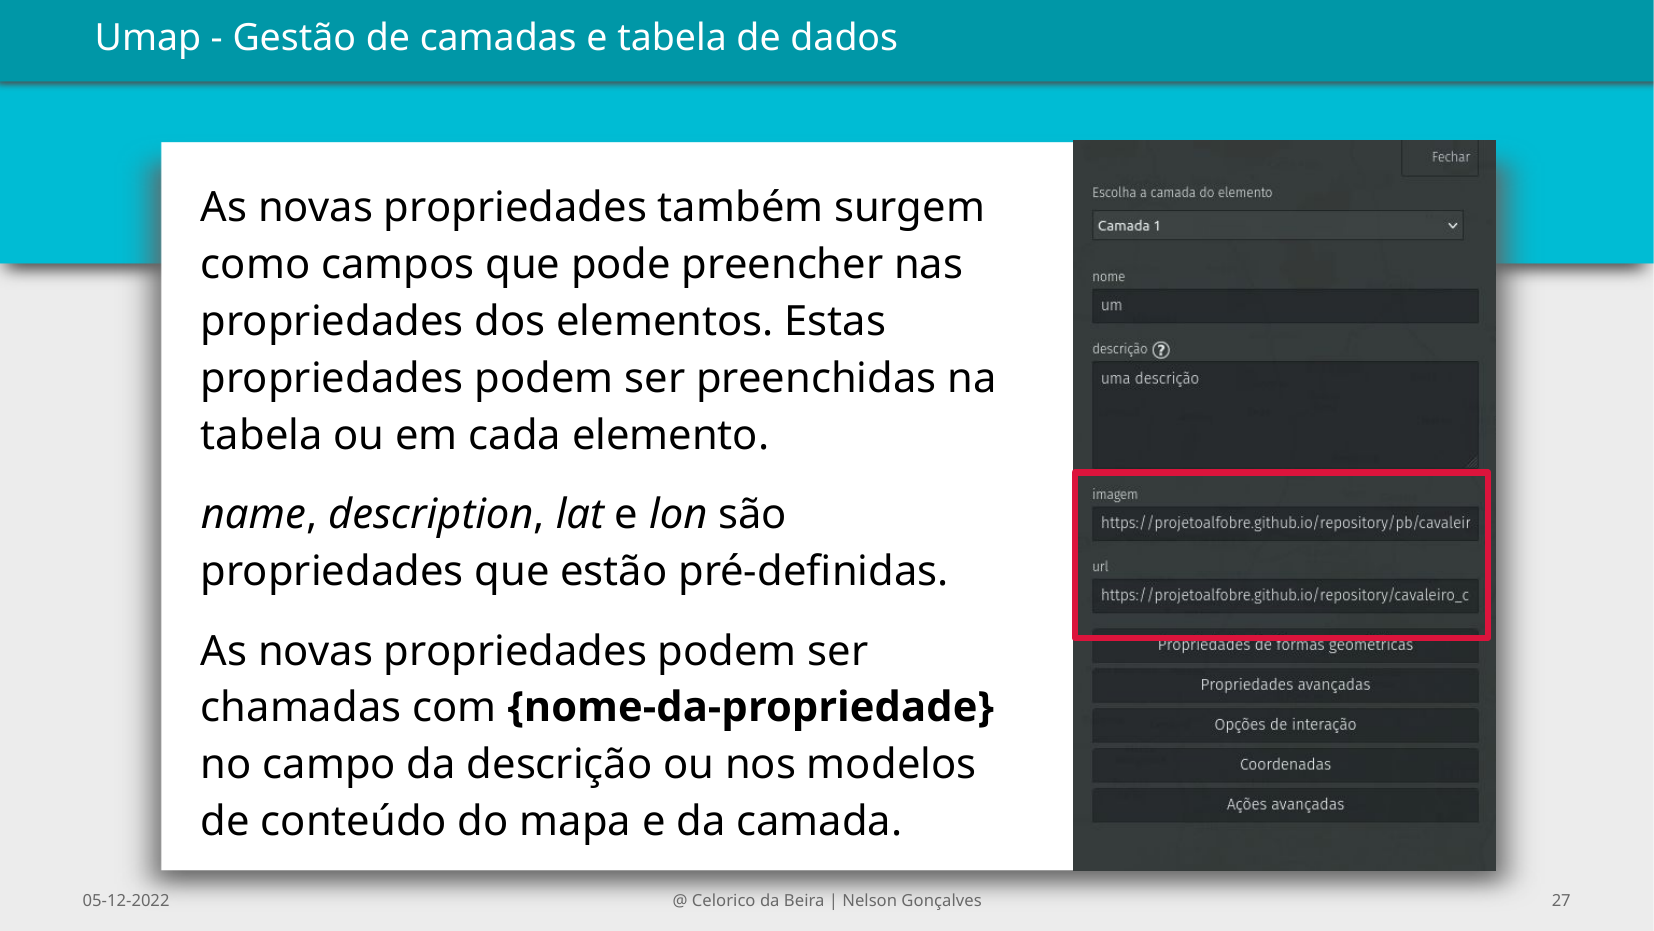

# Umap - Gestão de camadas e tabela de dados
As novas propriedades também surgem como campos que pode preencher nas propriedades dos elementos. Estas propriedades podem ser preenchidas na tabela ou em cada elemento.
name, description, lat e lon são propriedades que estão pré-definidas.
As novas propriedades podem ser chamadas com {nome-da-propriedade} no campo da descrição ou nos modelos de conteúdo do mapa e da camada.
05-12-2022
@ Celorico da Beira | Nelson Gonçalves
27